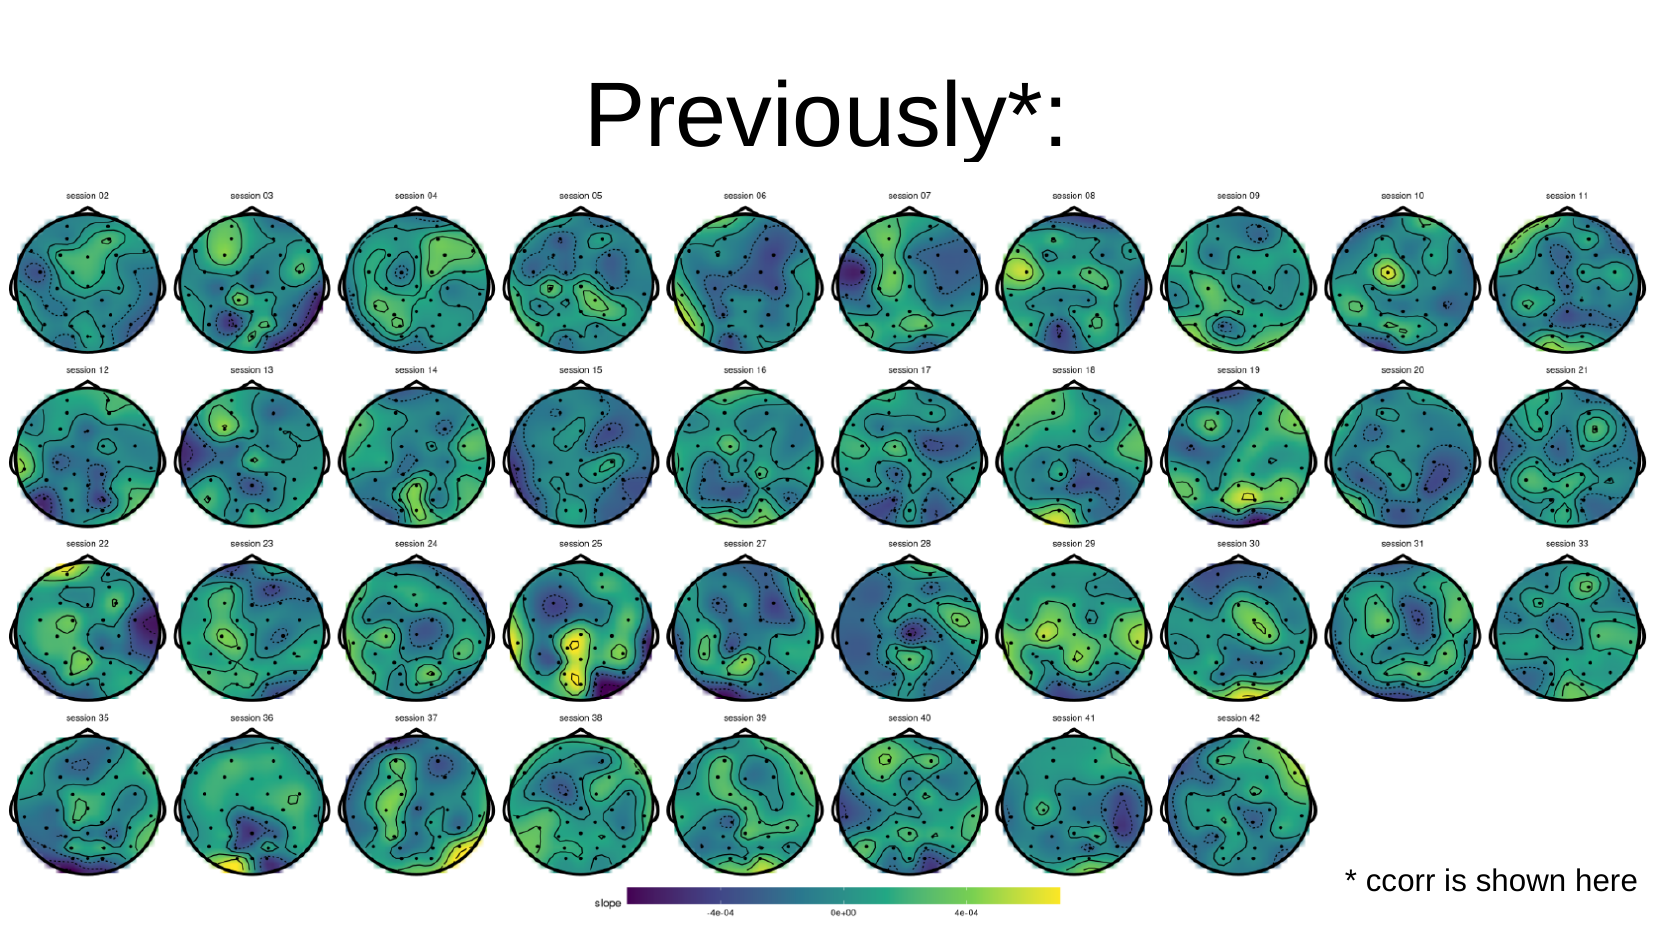

# Previously*:
* ccorr is shown here